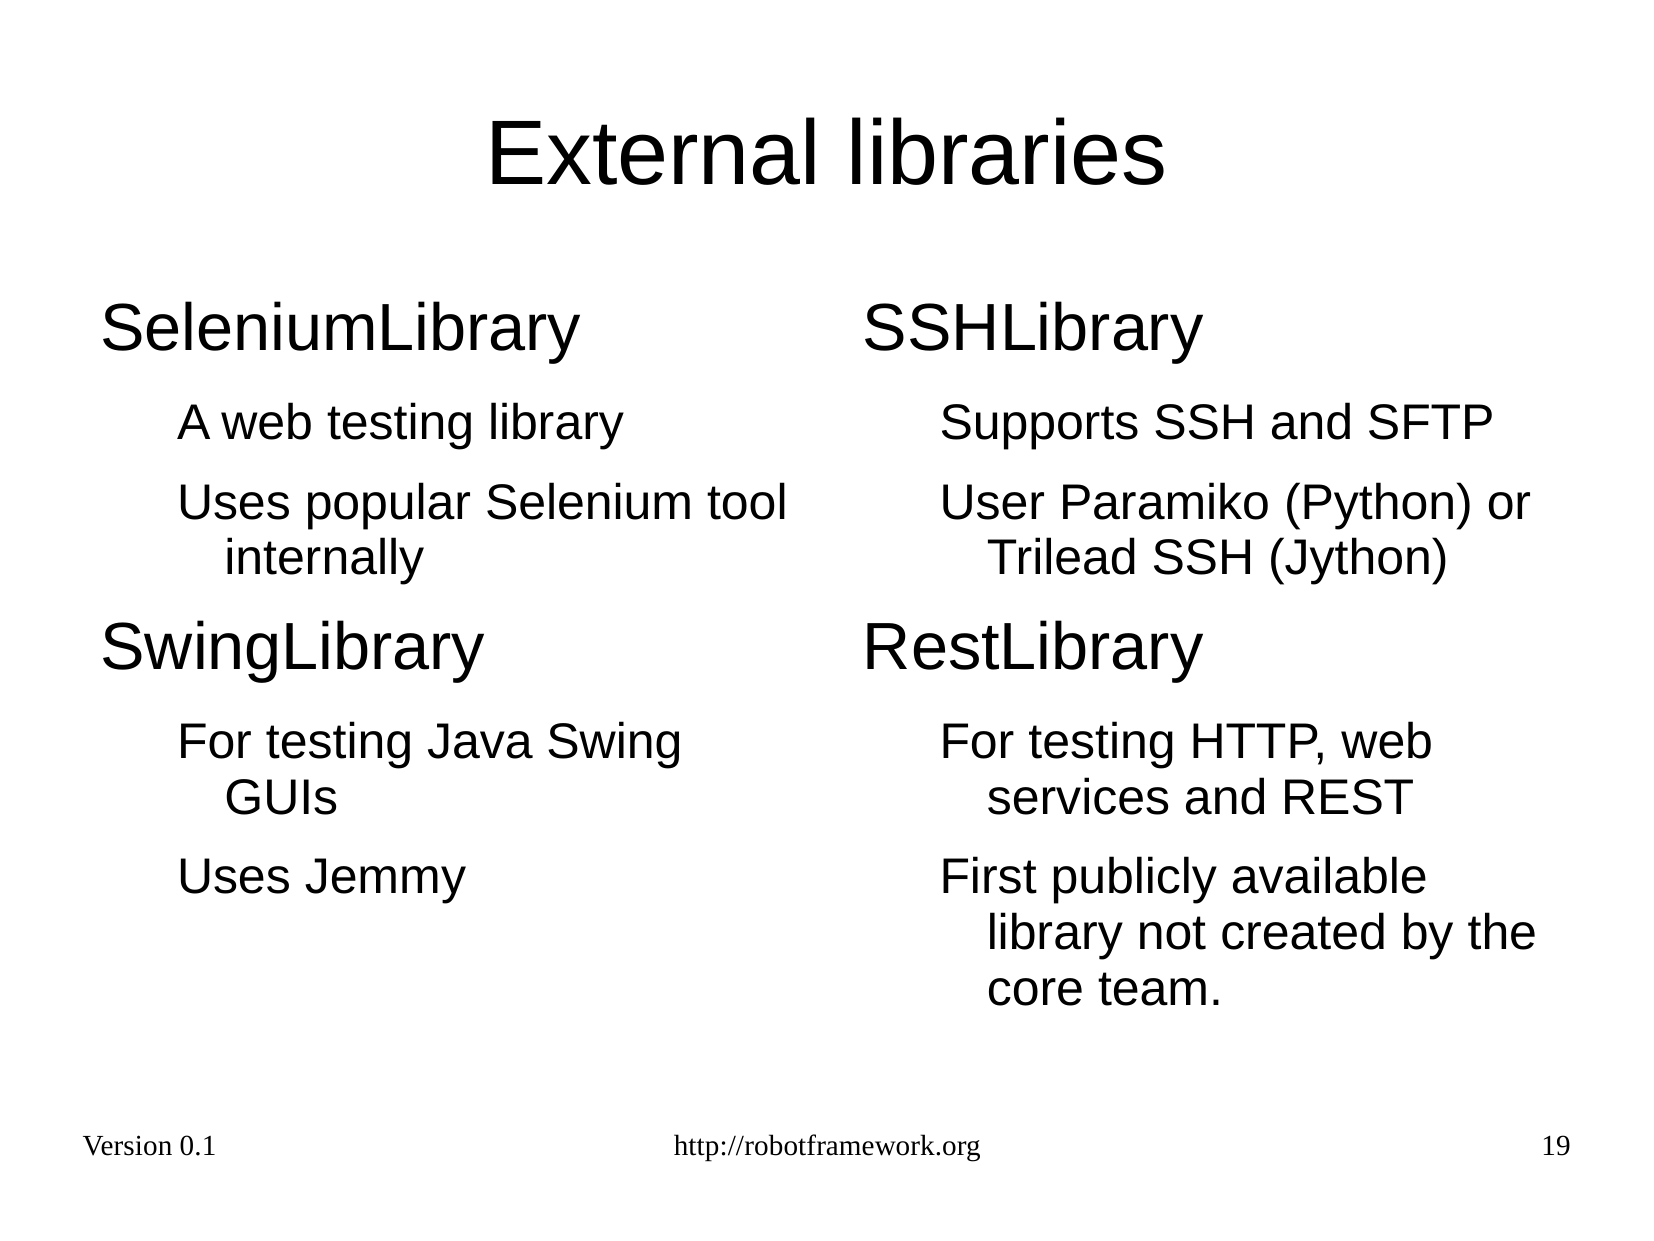

# External libraries
SeleniumLibrary
A web testing library
Uses popular Selenium tool internally
SwingLibrary
For testing Java Swing GUIs
Uses Jemmy
SSHLibrary
Supports SSH and SFTP
User Paramiko (Python) or Trilead SSH (Jython)
RestLibrary
For testing HTTP, web services and REST
First publicly available library not created by the core team.
Version 0.1
http://robotframework.org
19